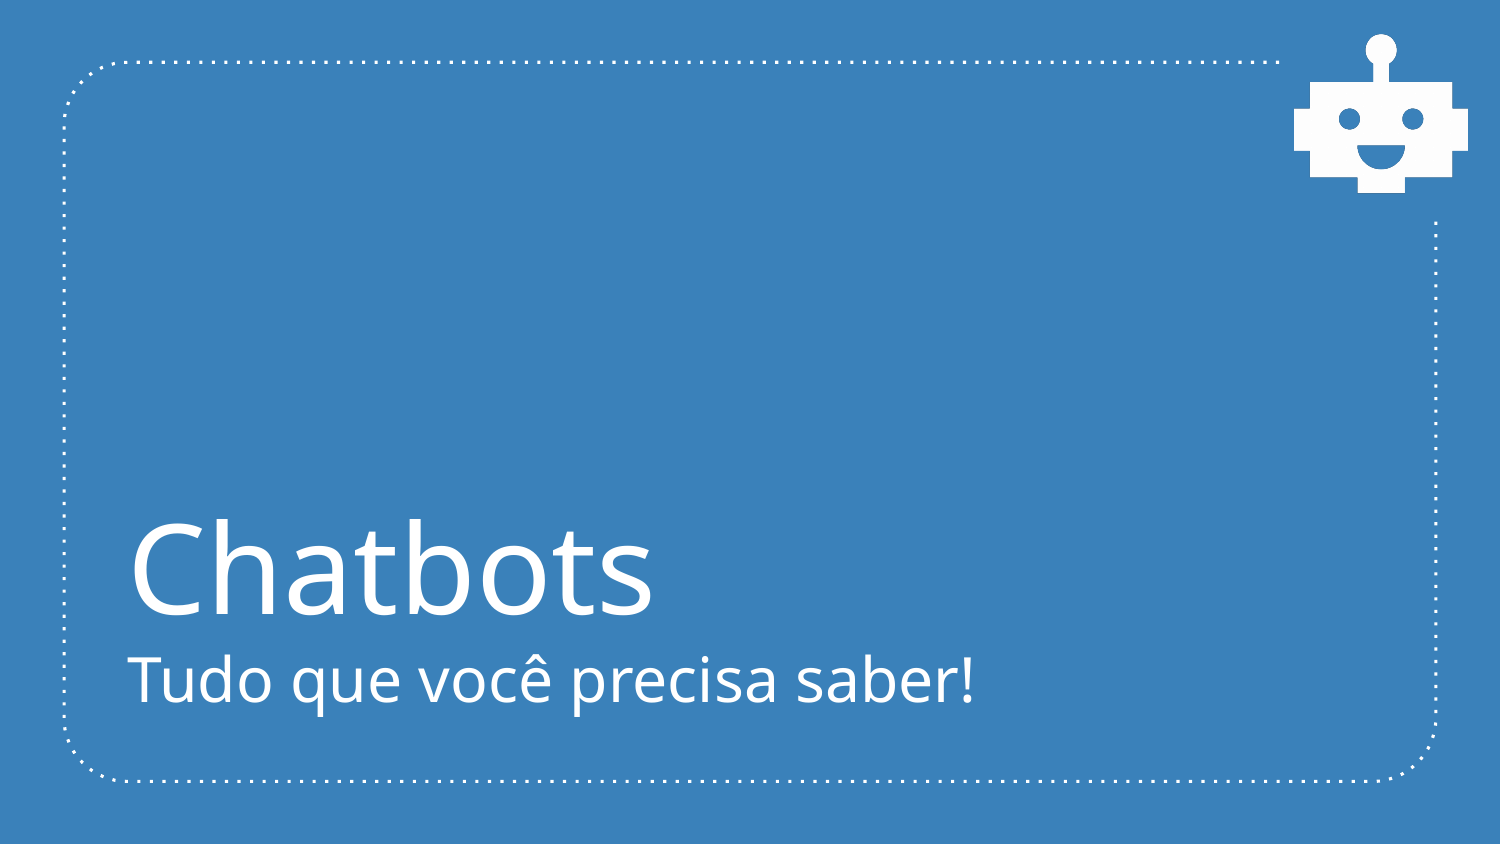

# Chatbots Tudo que você precisa saber!